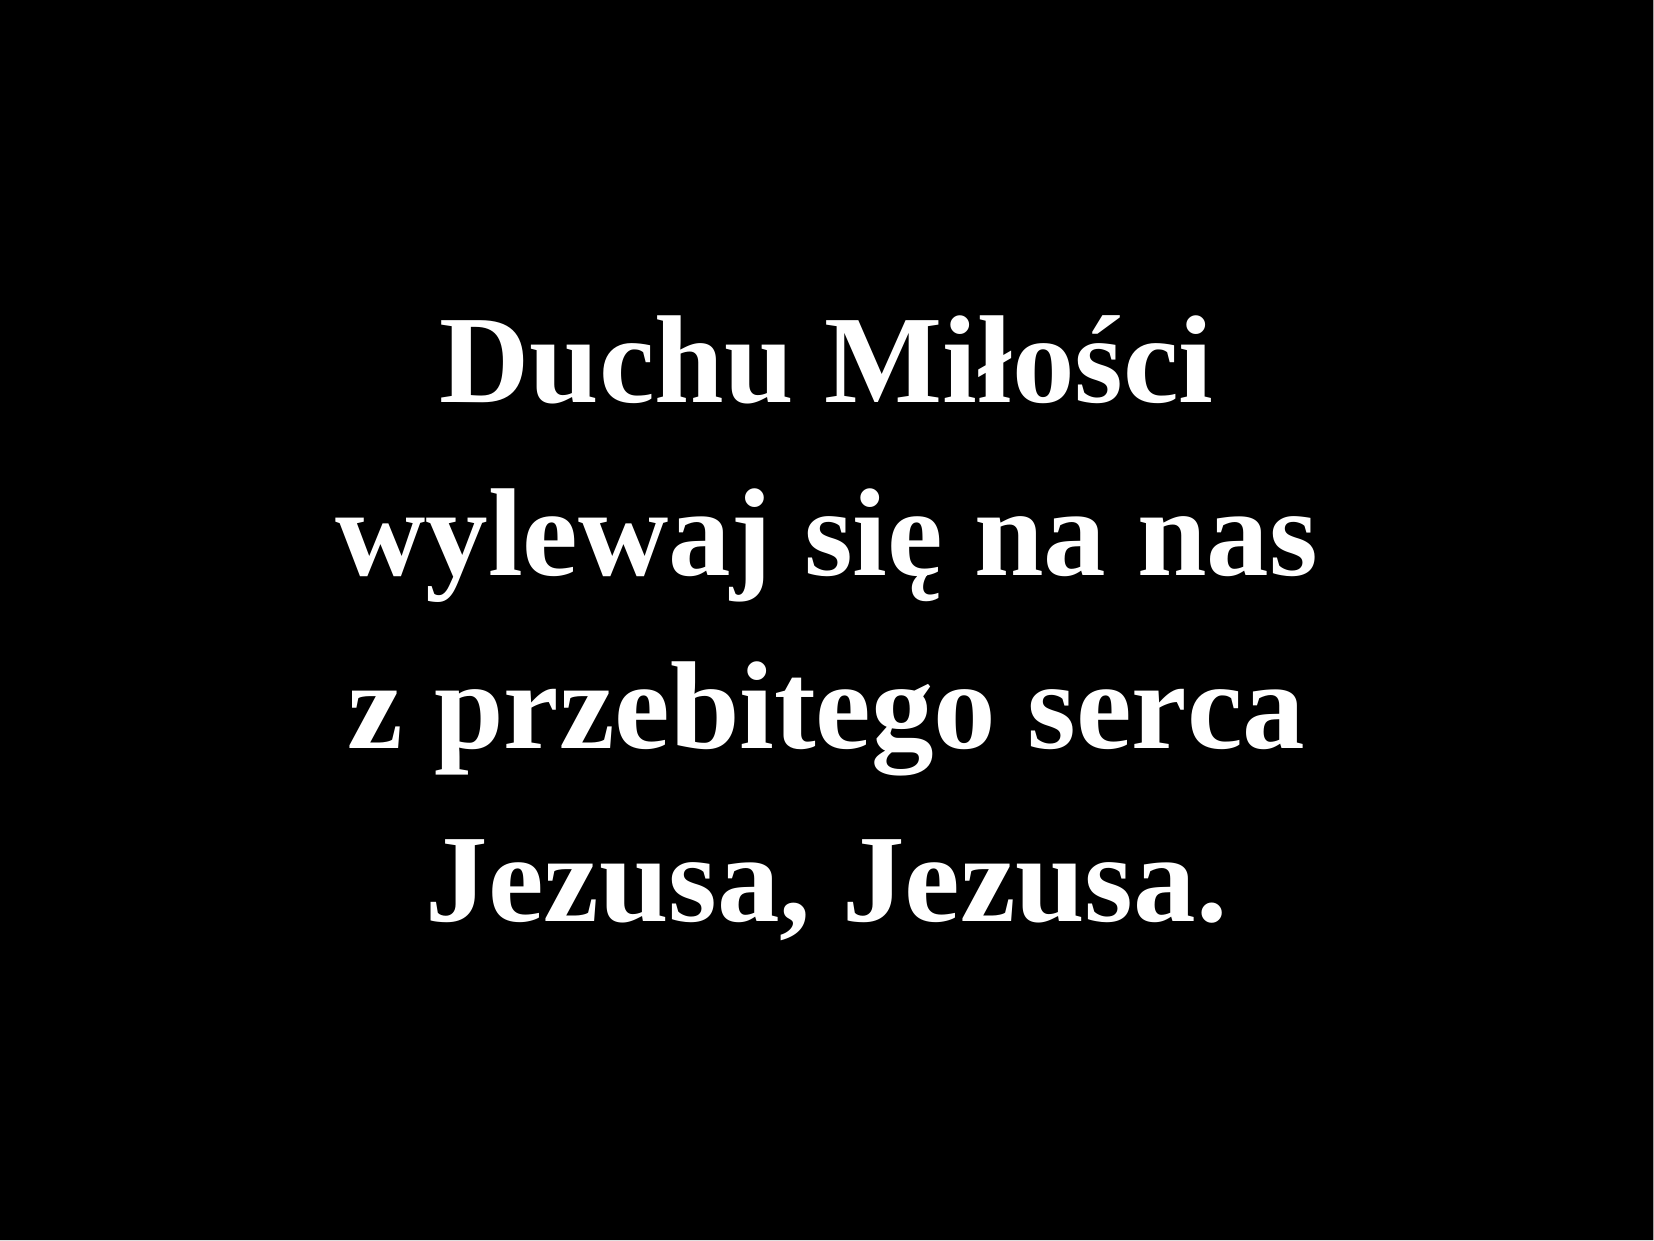

# Duchu Miłości ppp wylewaj się na nas ppp z przebitego serca ppp Jezusa, Jezusa.